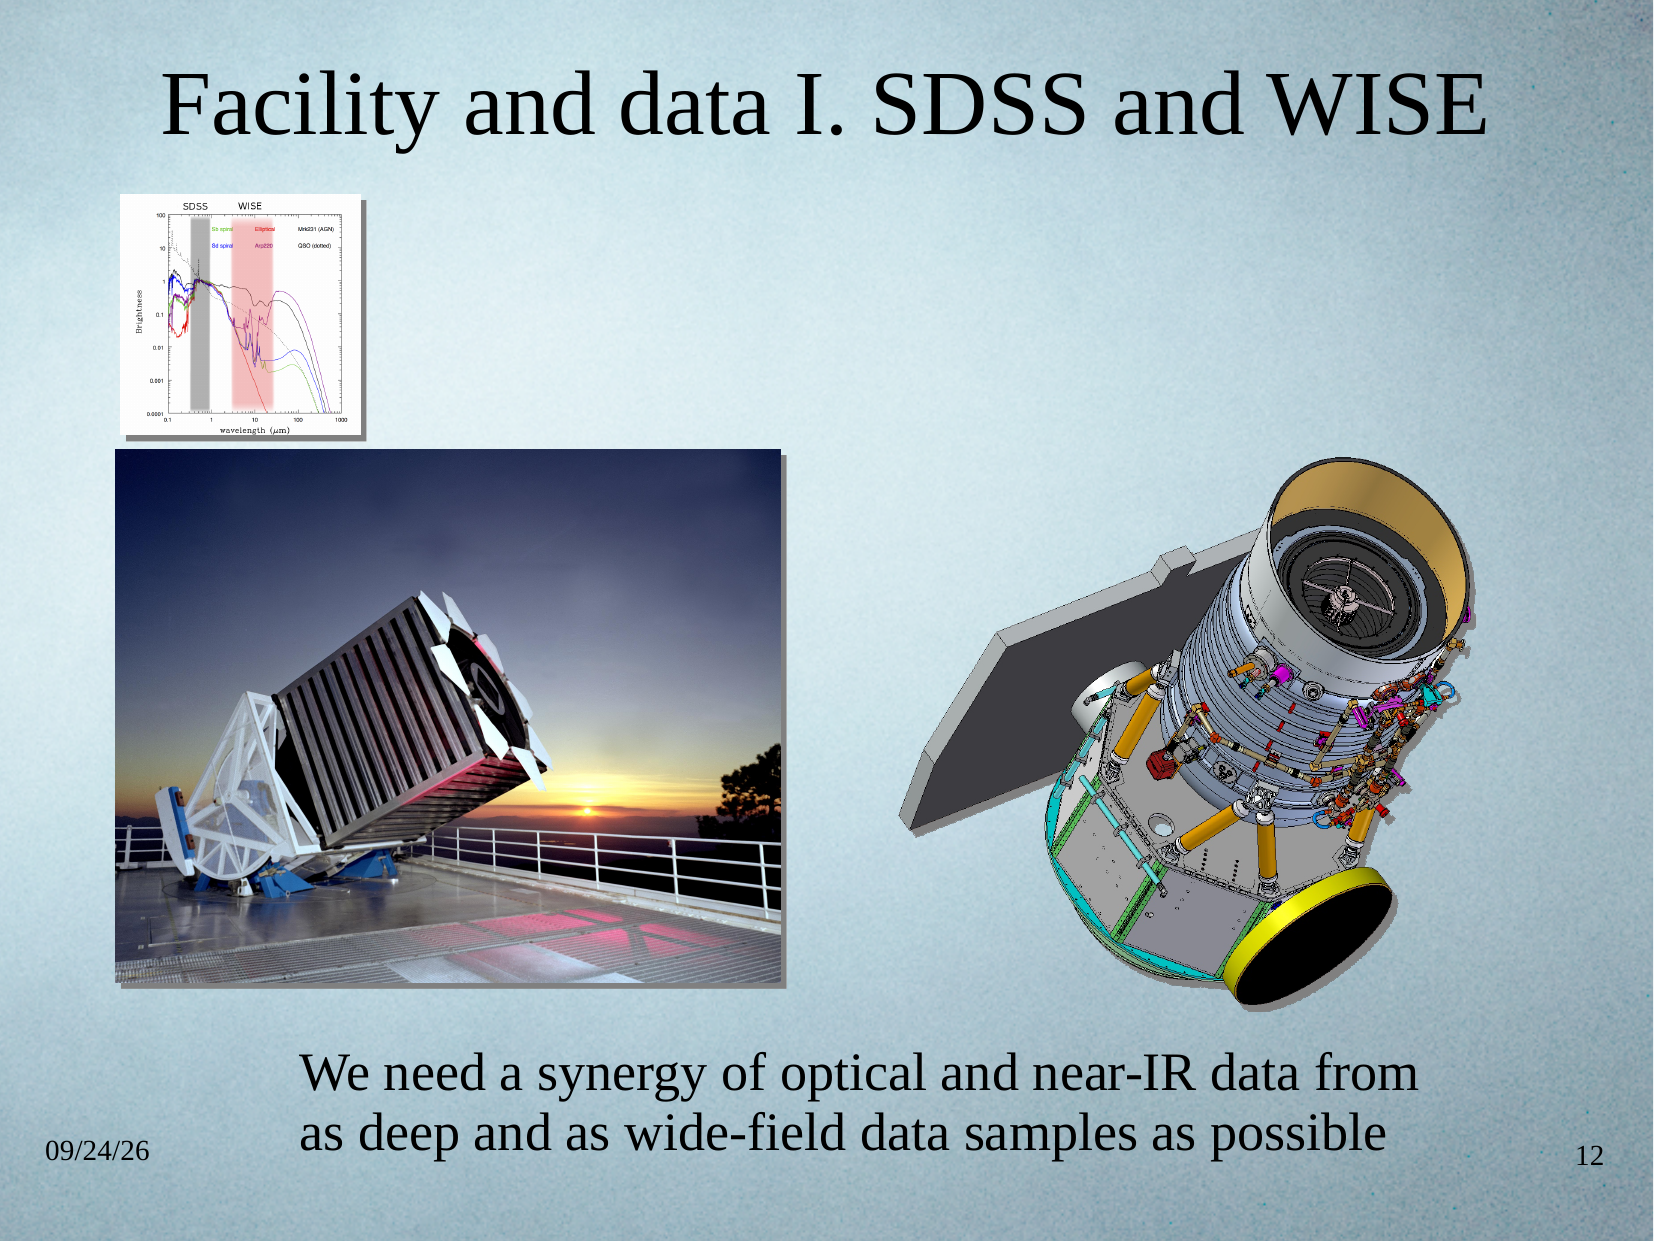

# Facility and data I. SDSS and WISE
We need a synergy of optical and near-IR data from as deep and as wide-field data samples as possible
12